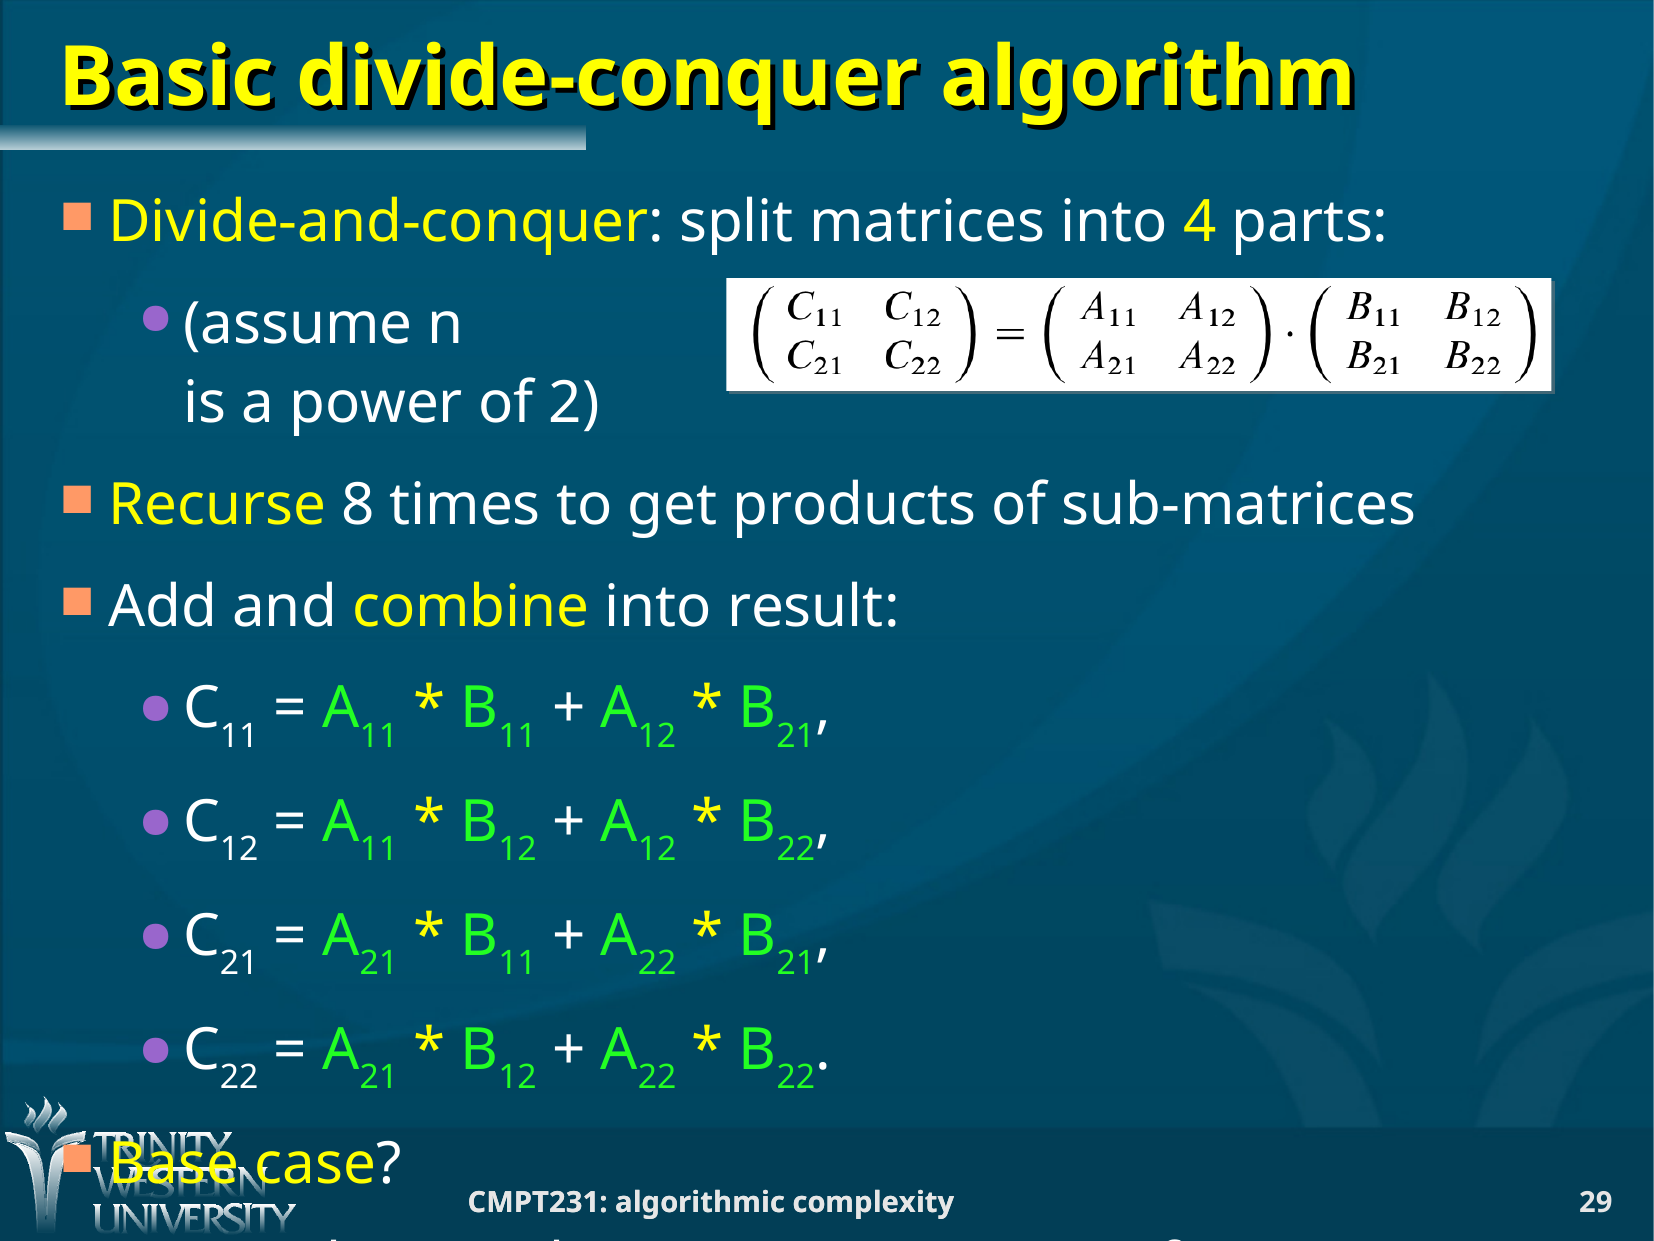

# Basic divide-conquer algorithm
Divide-and-conquer: split matrices into 4 parts:
(assume n
is a power of 2)
Recurse 8 times to get products of sub-matrices
Add and combine into result:
C11 = A11 * B11 + A12 * B21,
C12 = A11 * B12 + A12 * B22,
C21 = A21 * B11 + A22 * B21,
C22 = A21 * B12 + A22 * B22.
Base case?
(Generalise to when n is not a power of 2?)
CMPT231: algorithmic complexity
29